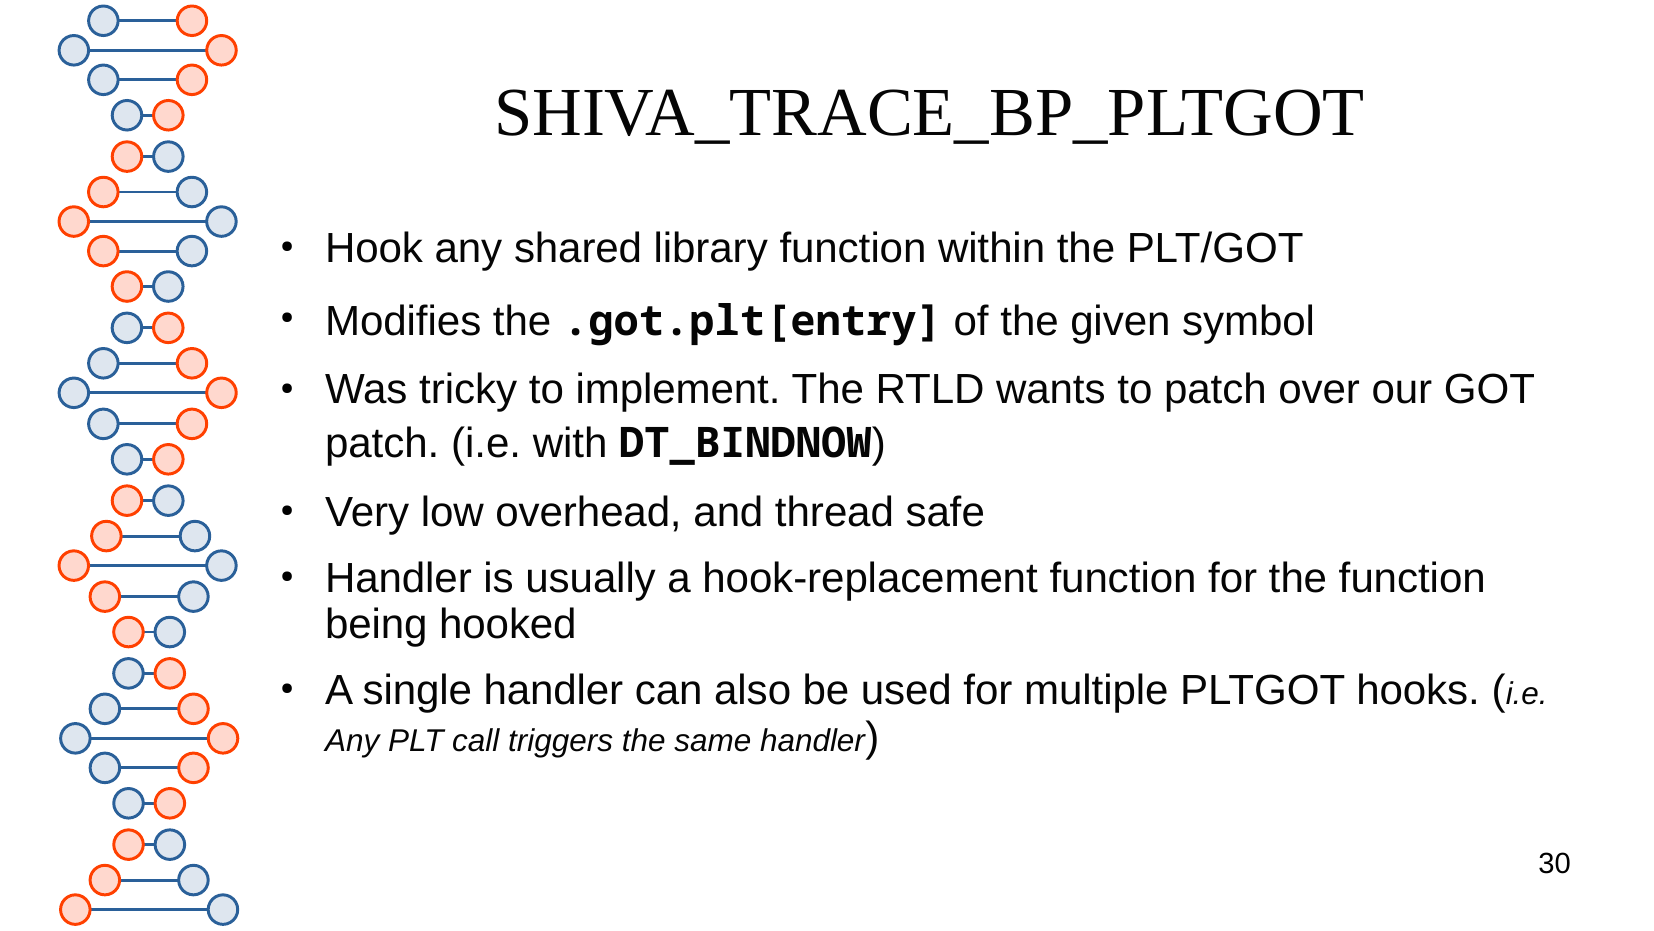

# SHIVA_TRACE_BP_PLTGOT
Hook any shared library function within the PLT/GOT
Modifies the .got.plt[entry] of the given symbol
Was tricky to implement. The RTLD wants to patch over our GOT patch. (i.e. with DT_BINDNOW)
Very low overhead, and thread safe
Handler is usually a hook-replacement function for the function being hooked
A single handler can also be used for multiple PLTGOT hooks. (i.e. Any PLT call triggers the same handler)
30